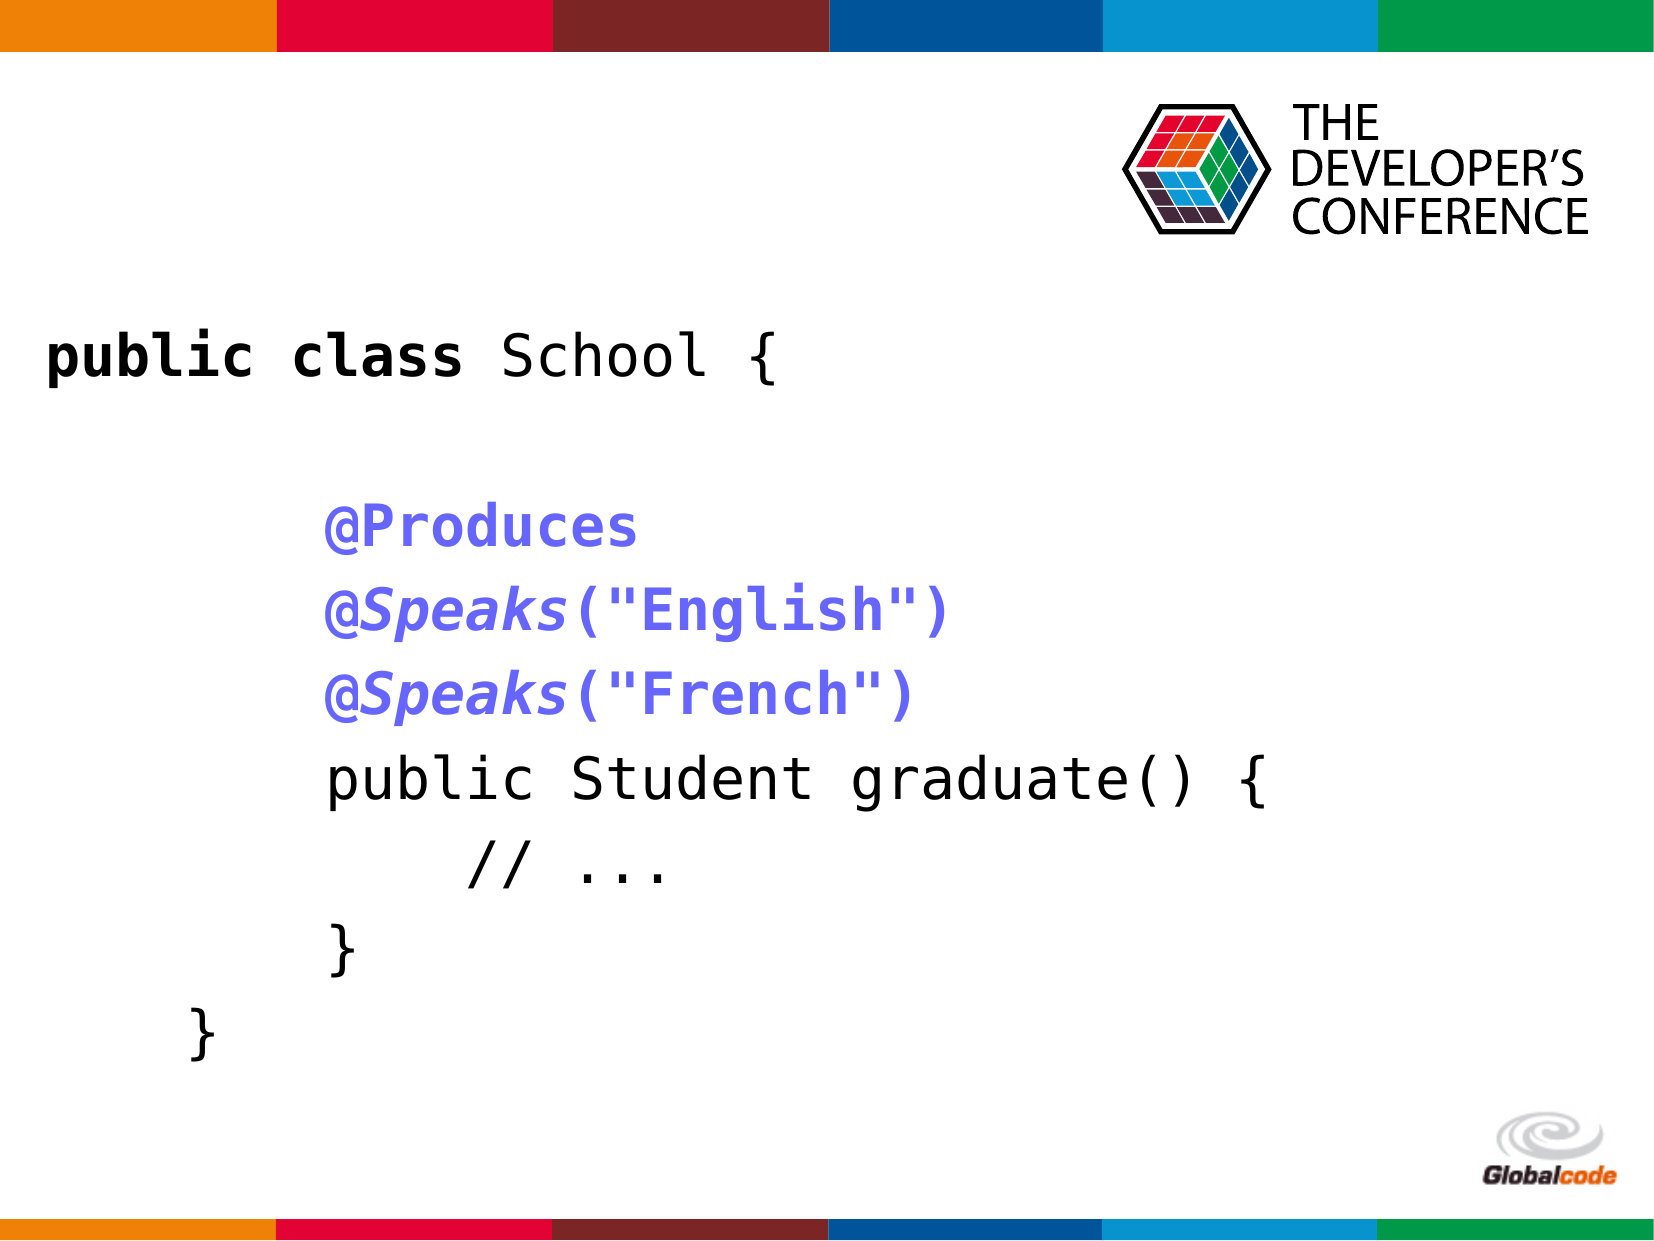

# public class School {
 @Produces
 @Speaks("English")
 @Speaks("French")
 public Student graduate() {
 // ...
 }
 }